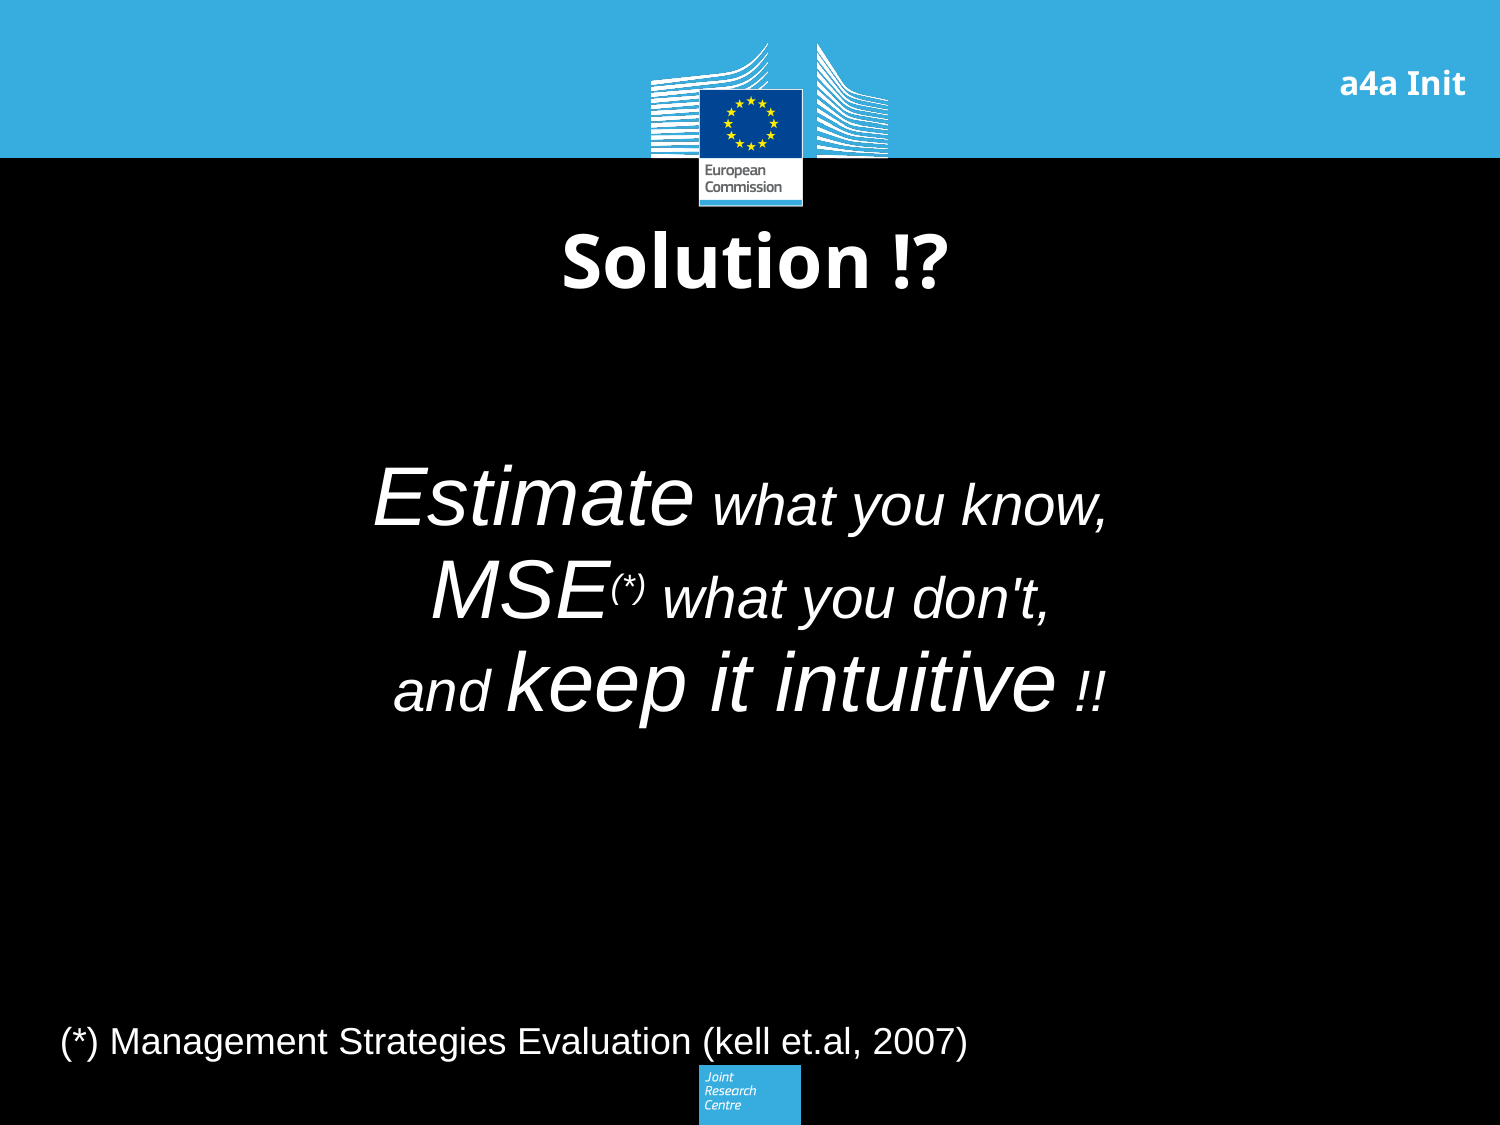

a4a Init
# Solution !?
Estimate what you know,
MSE(*) what you don't,
and keep it intuitive !!
(*) Management Strategies Evaluation (kell et.al, 2007)